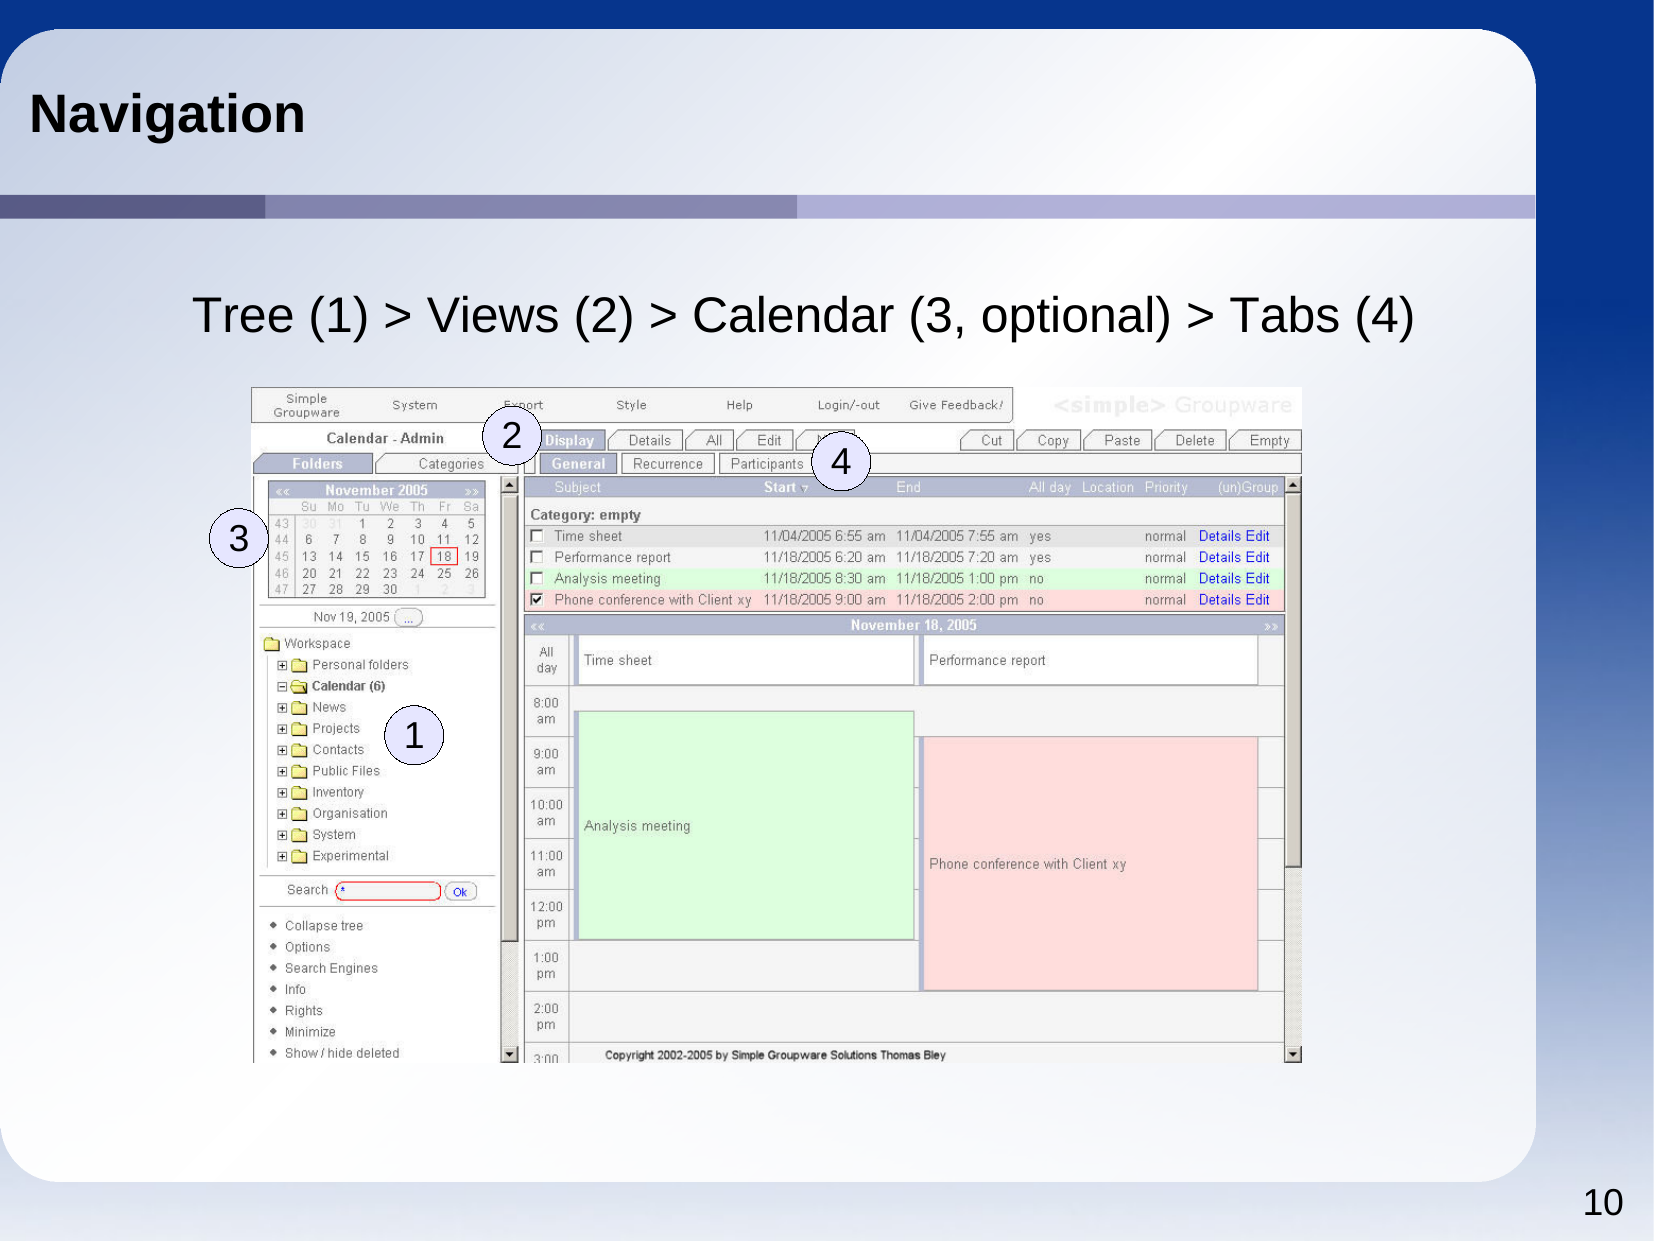

# Navigation
Tree (1) > Views (2) > Calendar (3, optional) > Tabs (4)
2
4
3
1
10